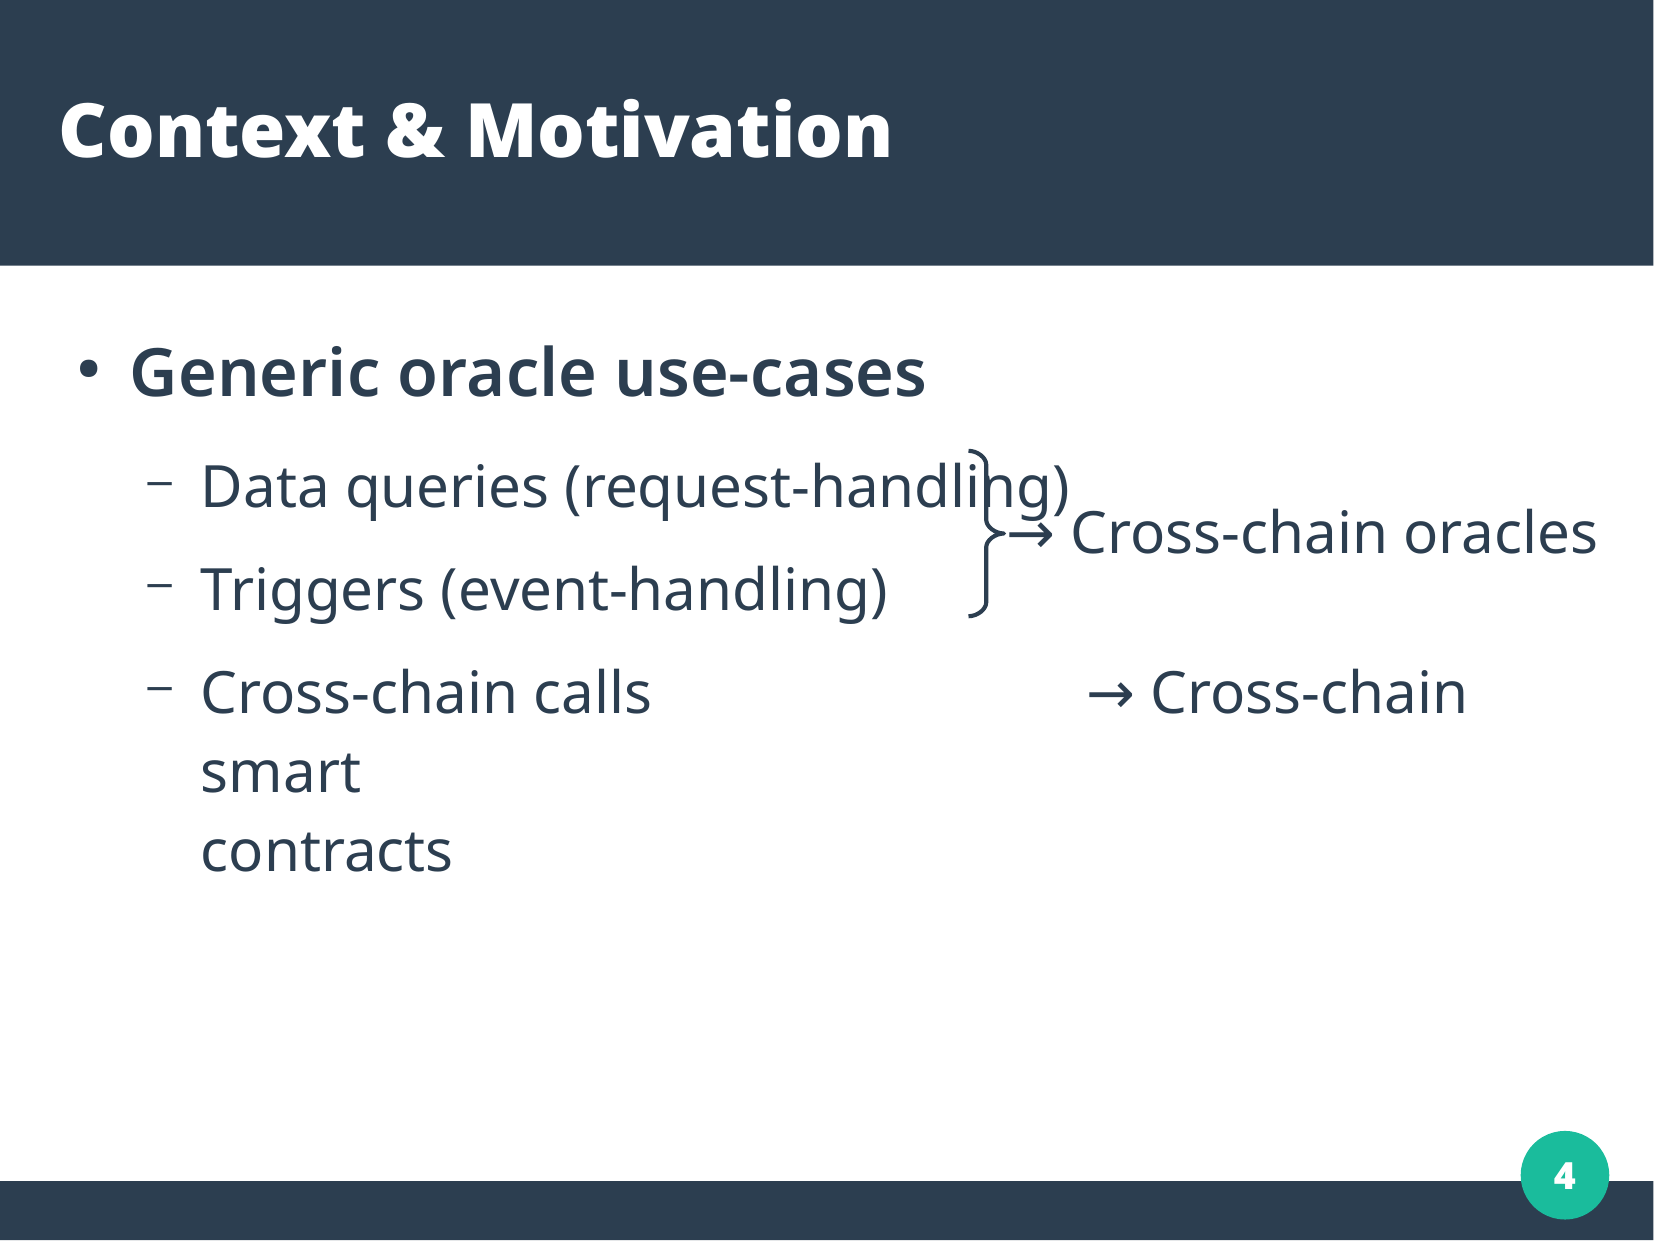

# Context & Motivation
Generic oracle use-cases
Data queries (request-handling)
Triggers (event-handling)
Cross-chain calls						→ Cross-chain smart 														contracts
→ Cross-chain oracles
4